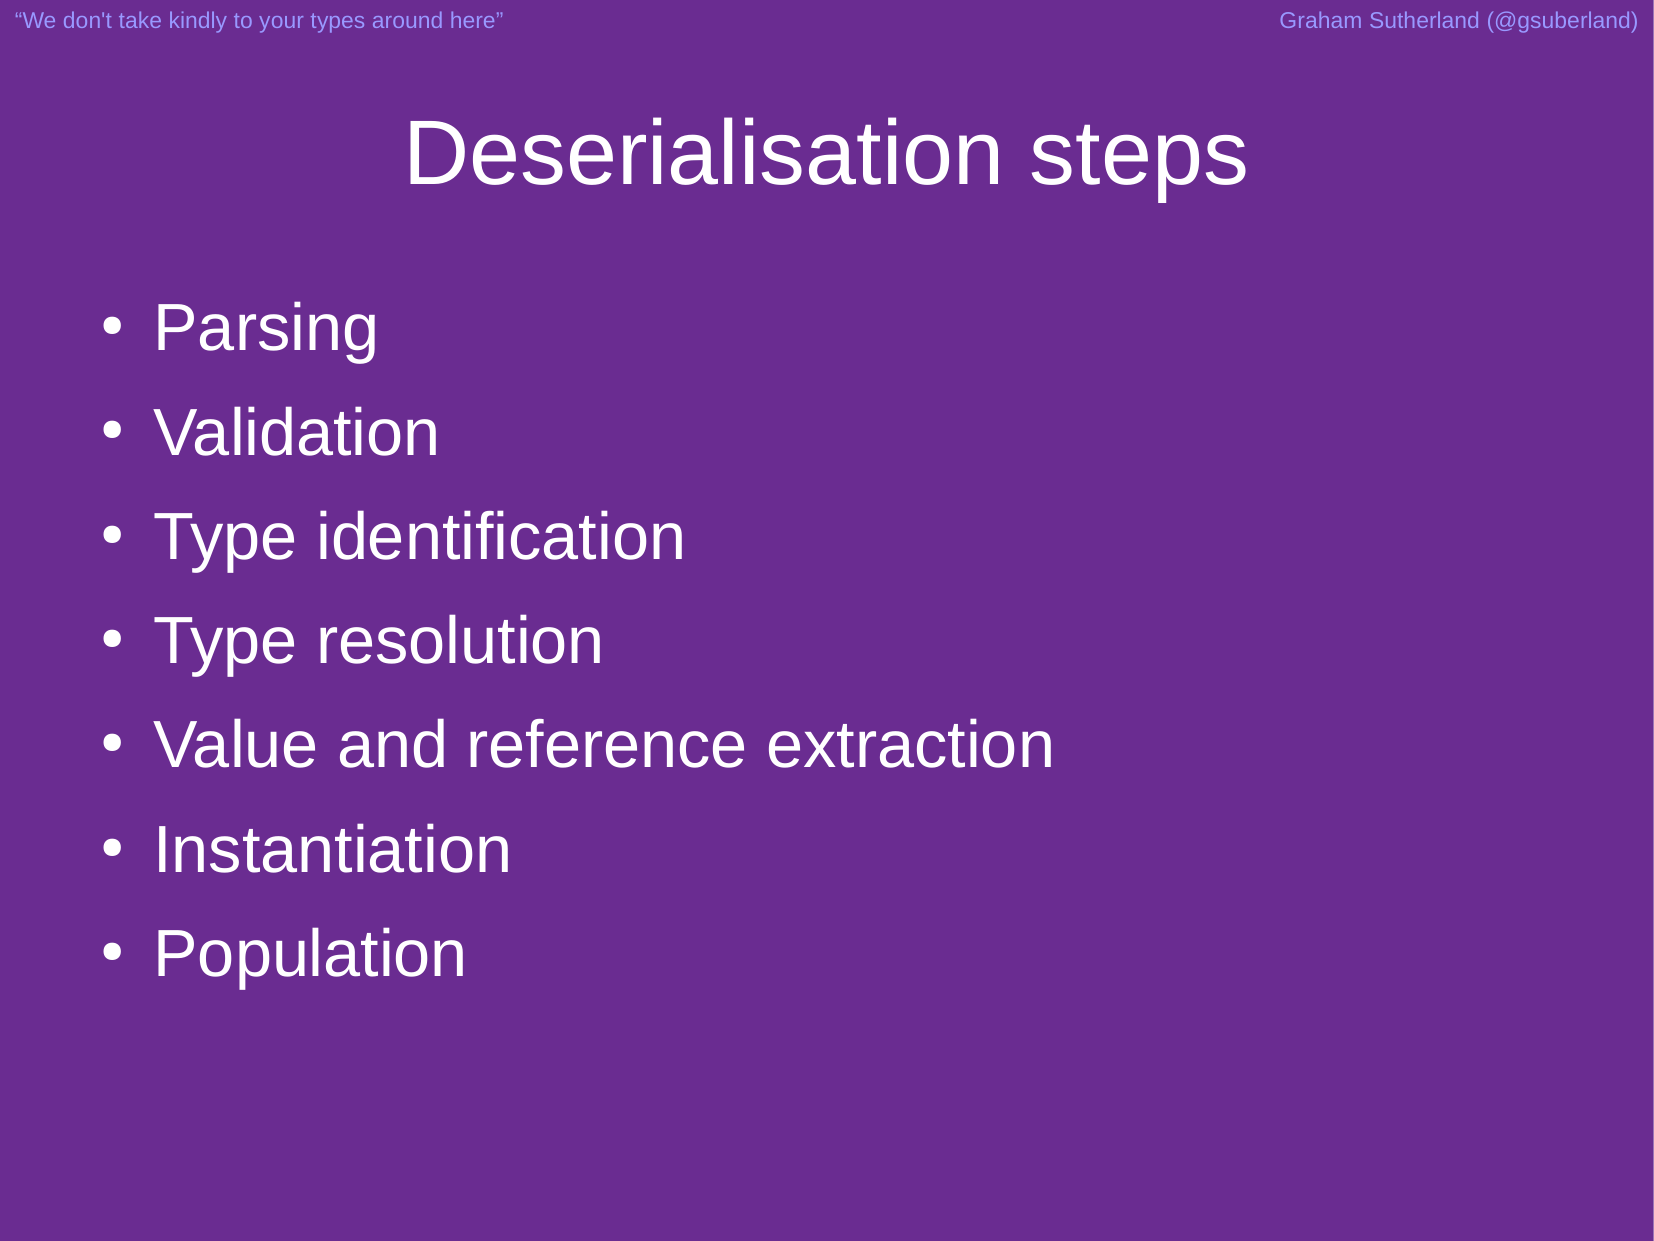

# Deserialisation steps
Parsing
Validation
Type identification
Type resolution
Value and reference extraction
Instantiation
Population